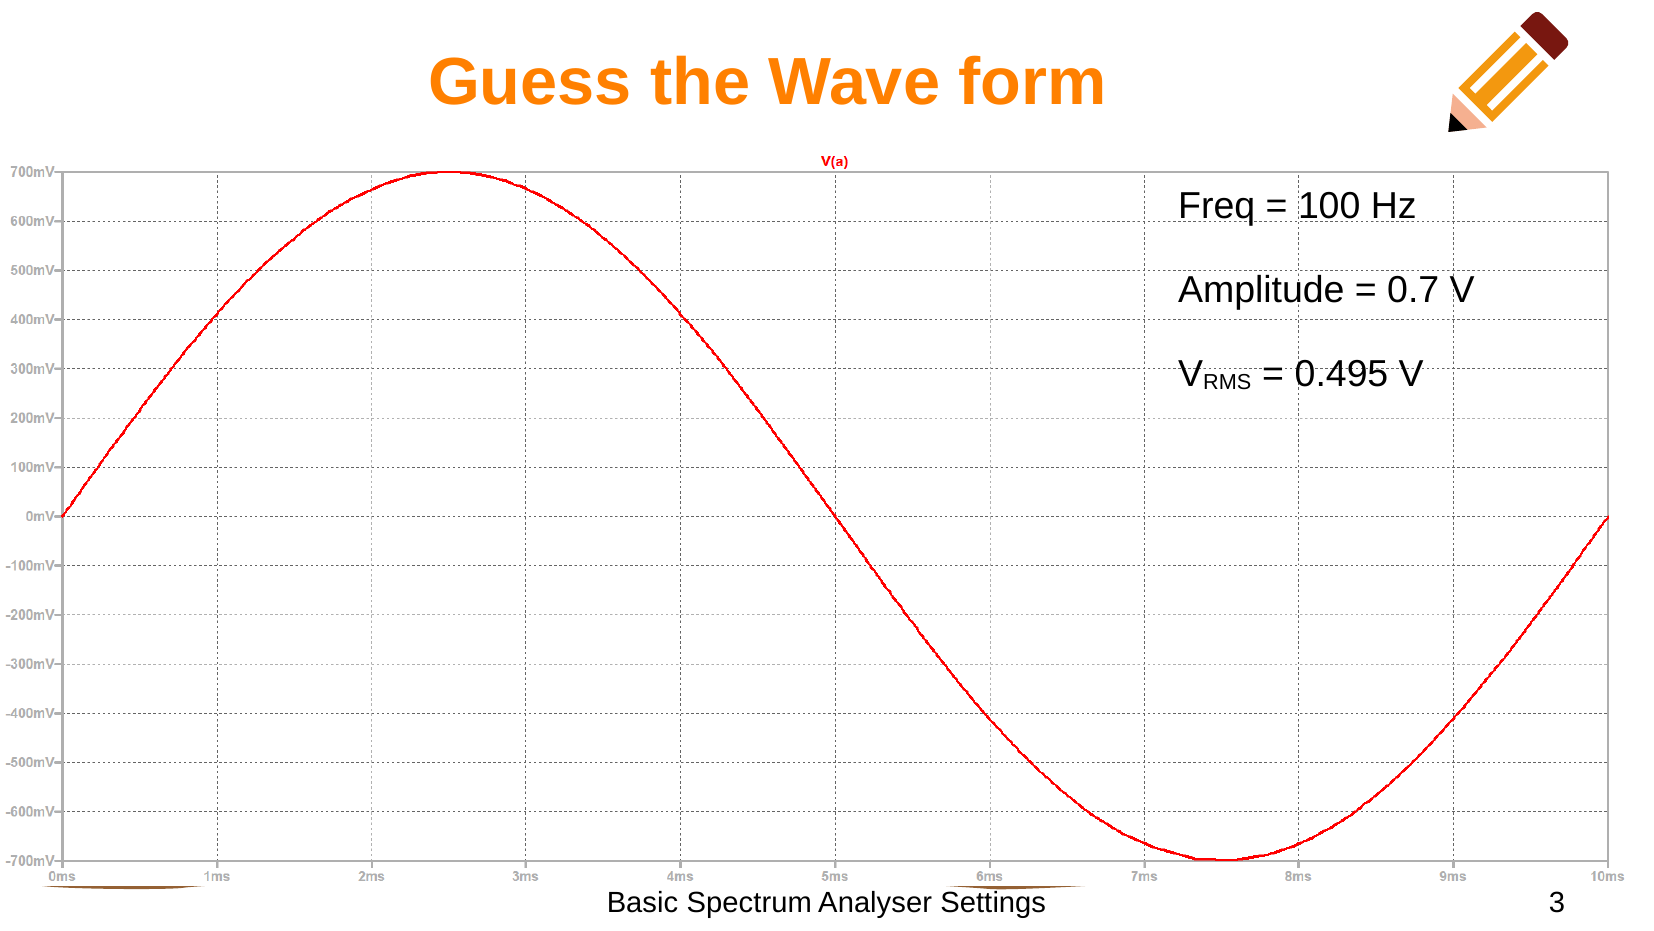

# Guess the Wave form
Freq = 100 Hz
Amplitude = 0.7 V
VRMS	 = 0.495 V
Basic Spectrum Analyser Settings
3